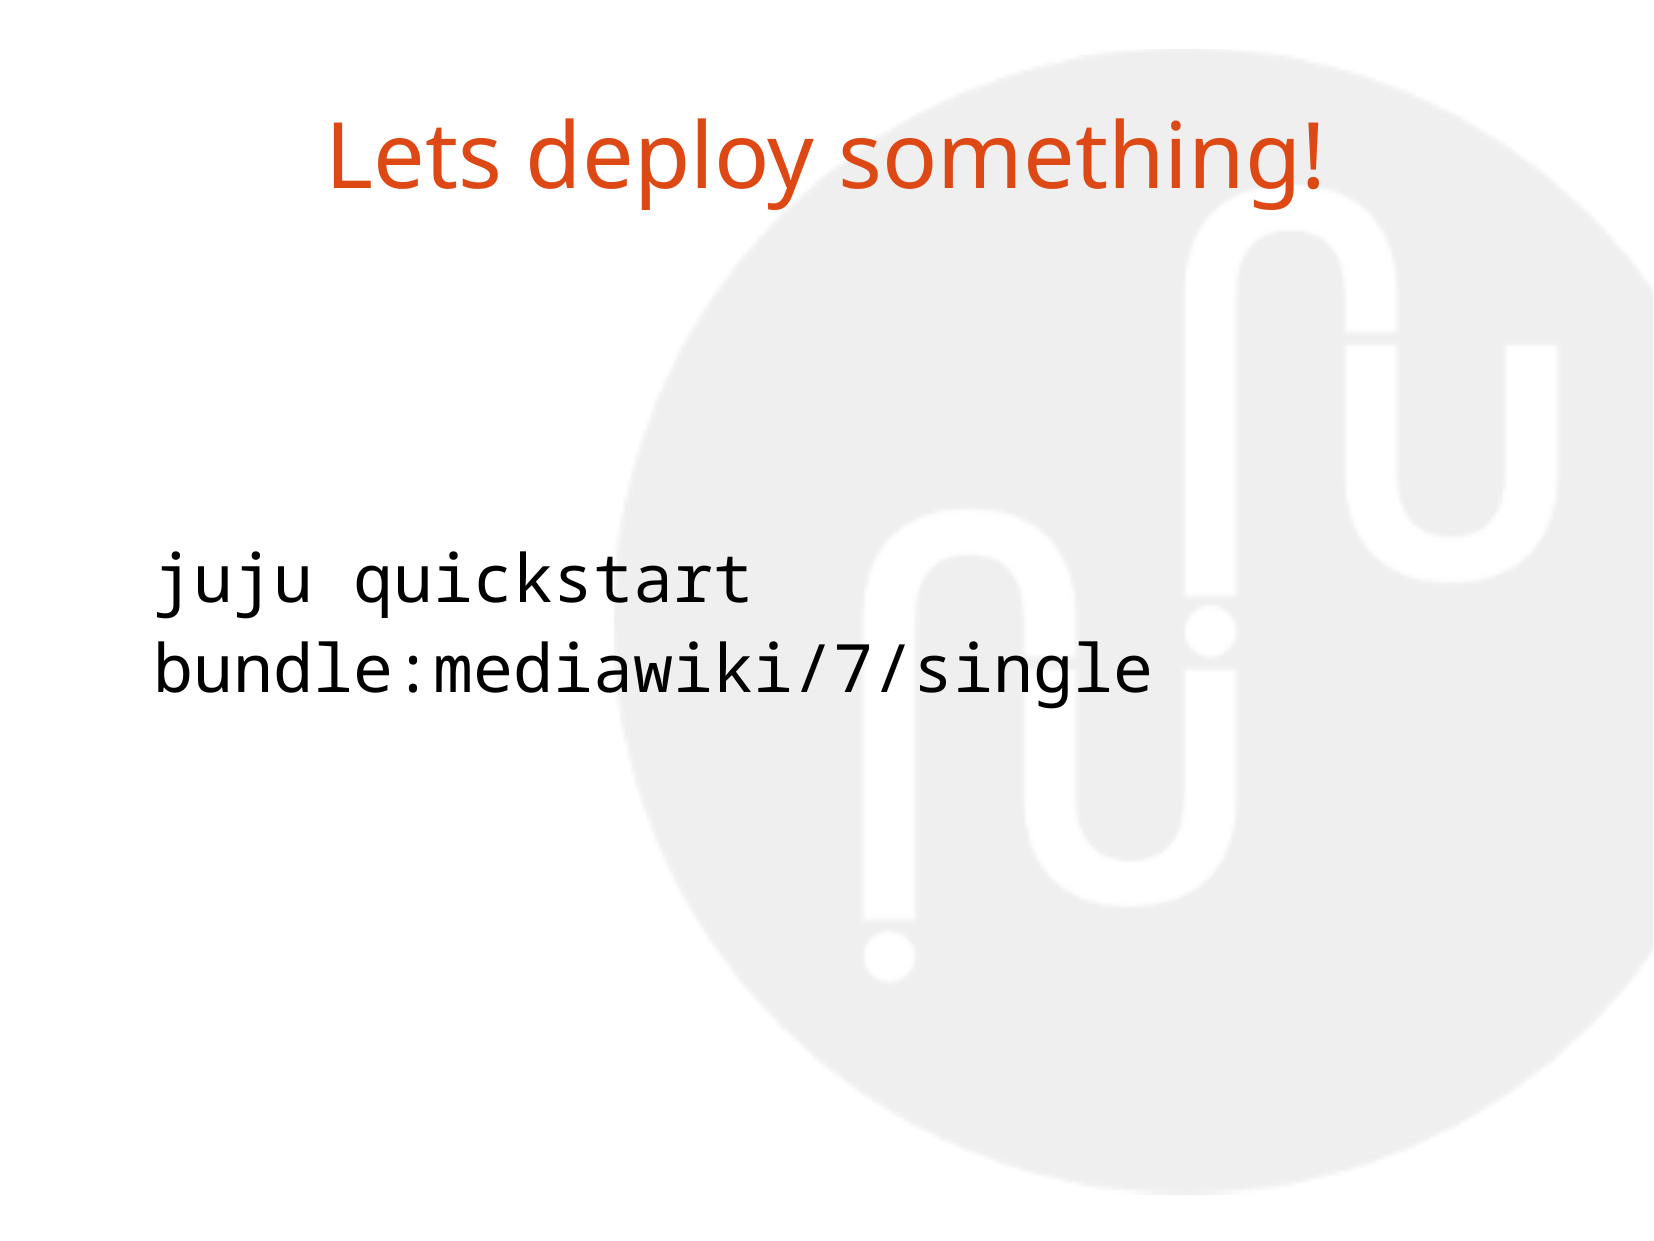

# Lets deploy something!
juju quickstart bundle:mediawiki/7/single